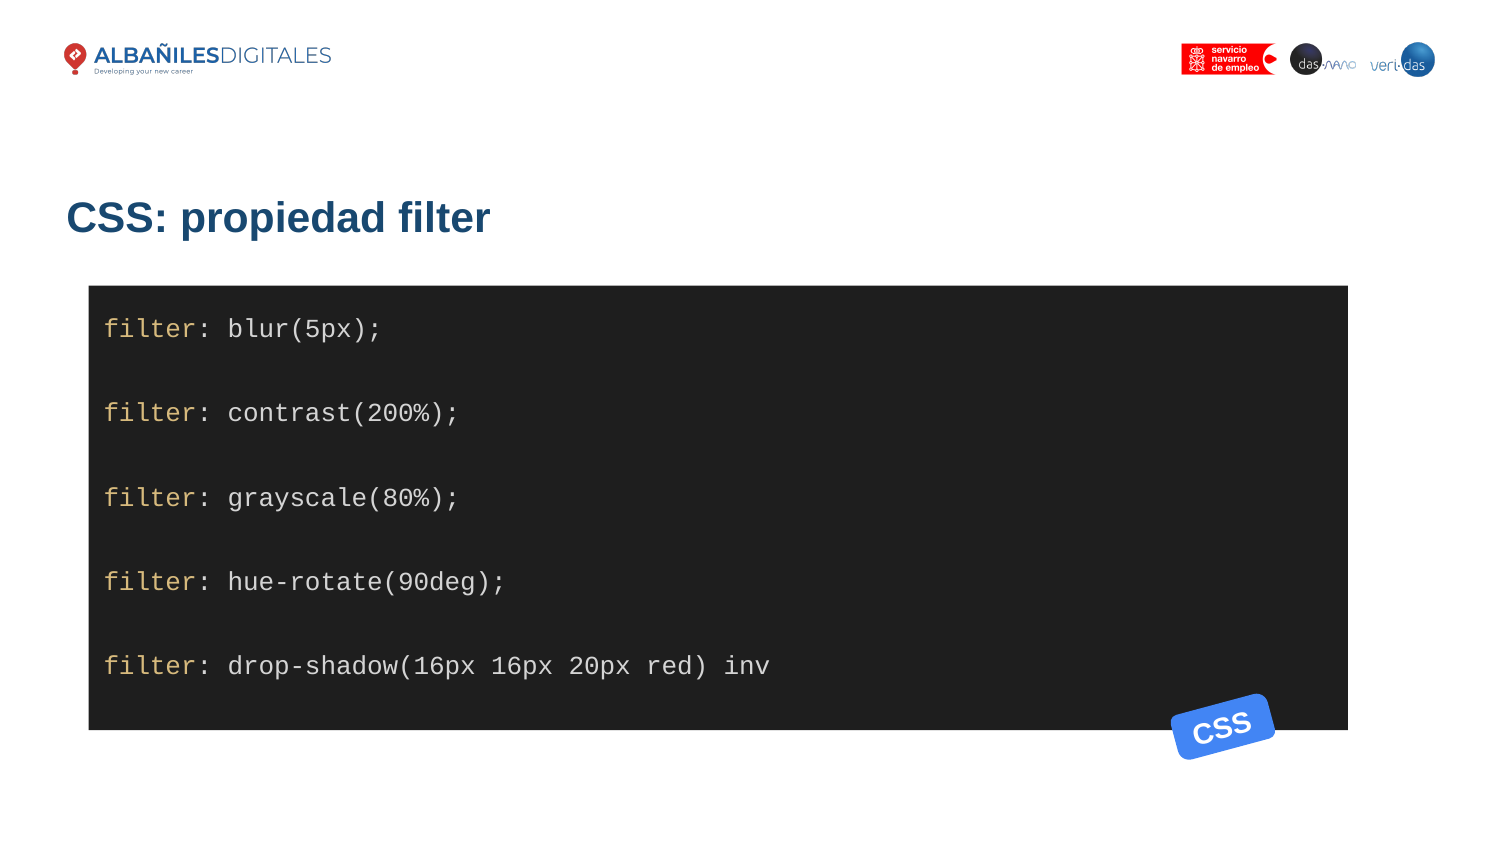

CSS: propiedad filter
filter: blur(5px);
filter: contrast(200%);
filter: grayscale(80%);
filter: hue-rotate(90deg);
filter: drop-shadow(16px 16px 20px red) inv
CSS